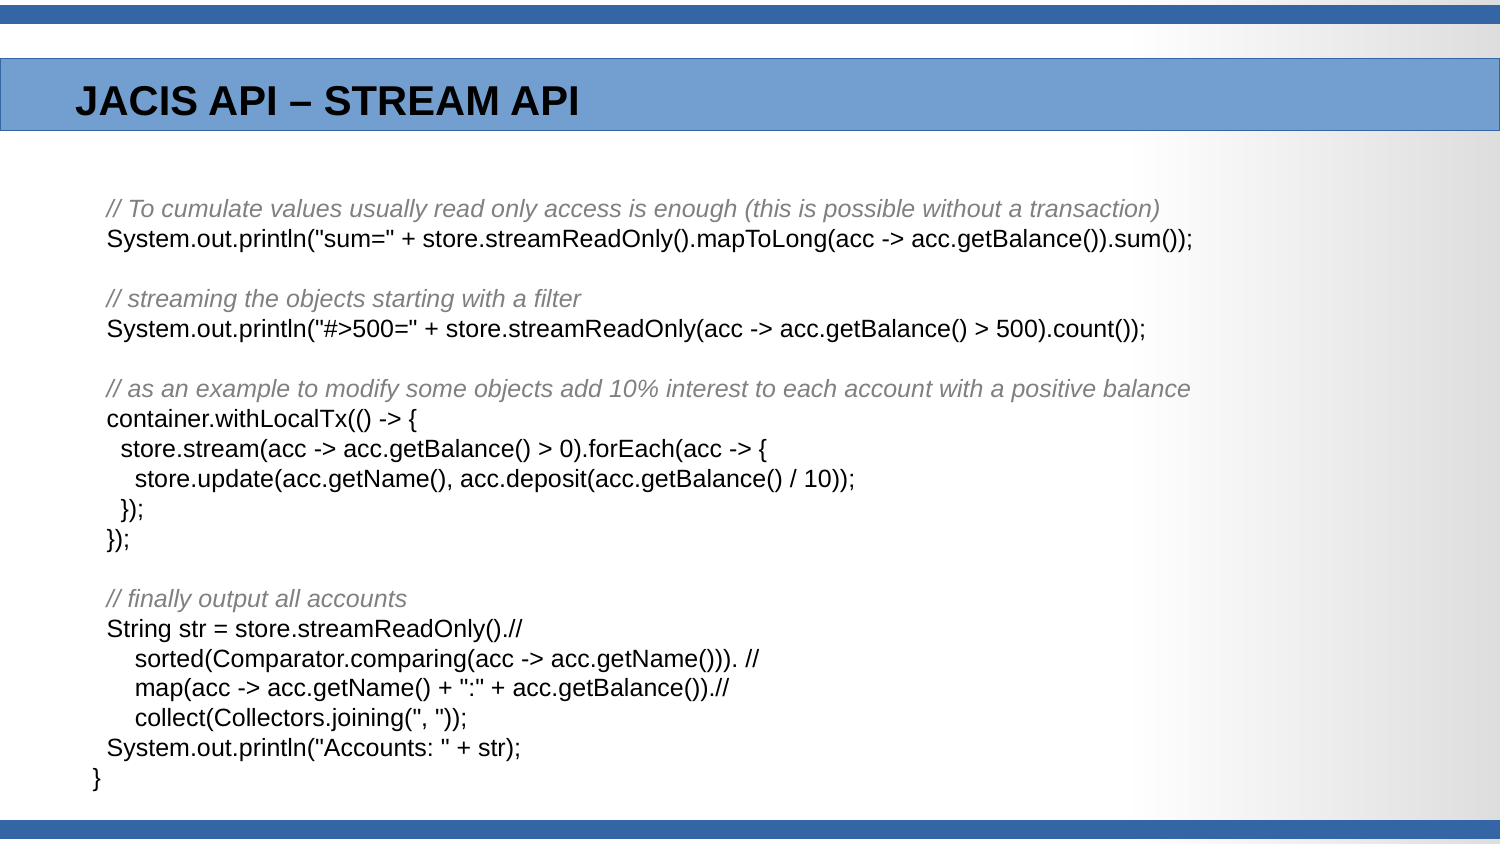

# JACIS API – stream API
 // To cumulate values usually read only access is enough (this is possible without a transaction)
 System.out.println("sum=" + store.streamReadOnly().mapToLong(acc -> acc.getBalance()).sum());
 // streaming the objects starting with a filter
 System.out.println("#>500=" + store.streamReadOnly(acc -> acc.getBalance() > 500).count());
 // as an example to modify some objects add 10% interest to each account with a positive balance
 container.withLocalTx(() -> {
 store.stream(acc -> acc.getBalance() > 0).forEach(acc -> {
 store.update(acc.getName(), acc.deposit(acc.getBalance() / 10));
 });
 });
 // finally output all accounts
 String str = store.streamReadOnly().//
 sorted(Comparator.comparing(acc -> acc.getName())). //
 map(acc -> acc.getName() + ":" + acc.getBalance()).//
 collect(Collectors.joining(", "));
 System.out.println("Accounts: " + str);
 }